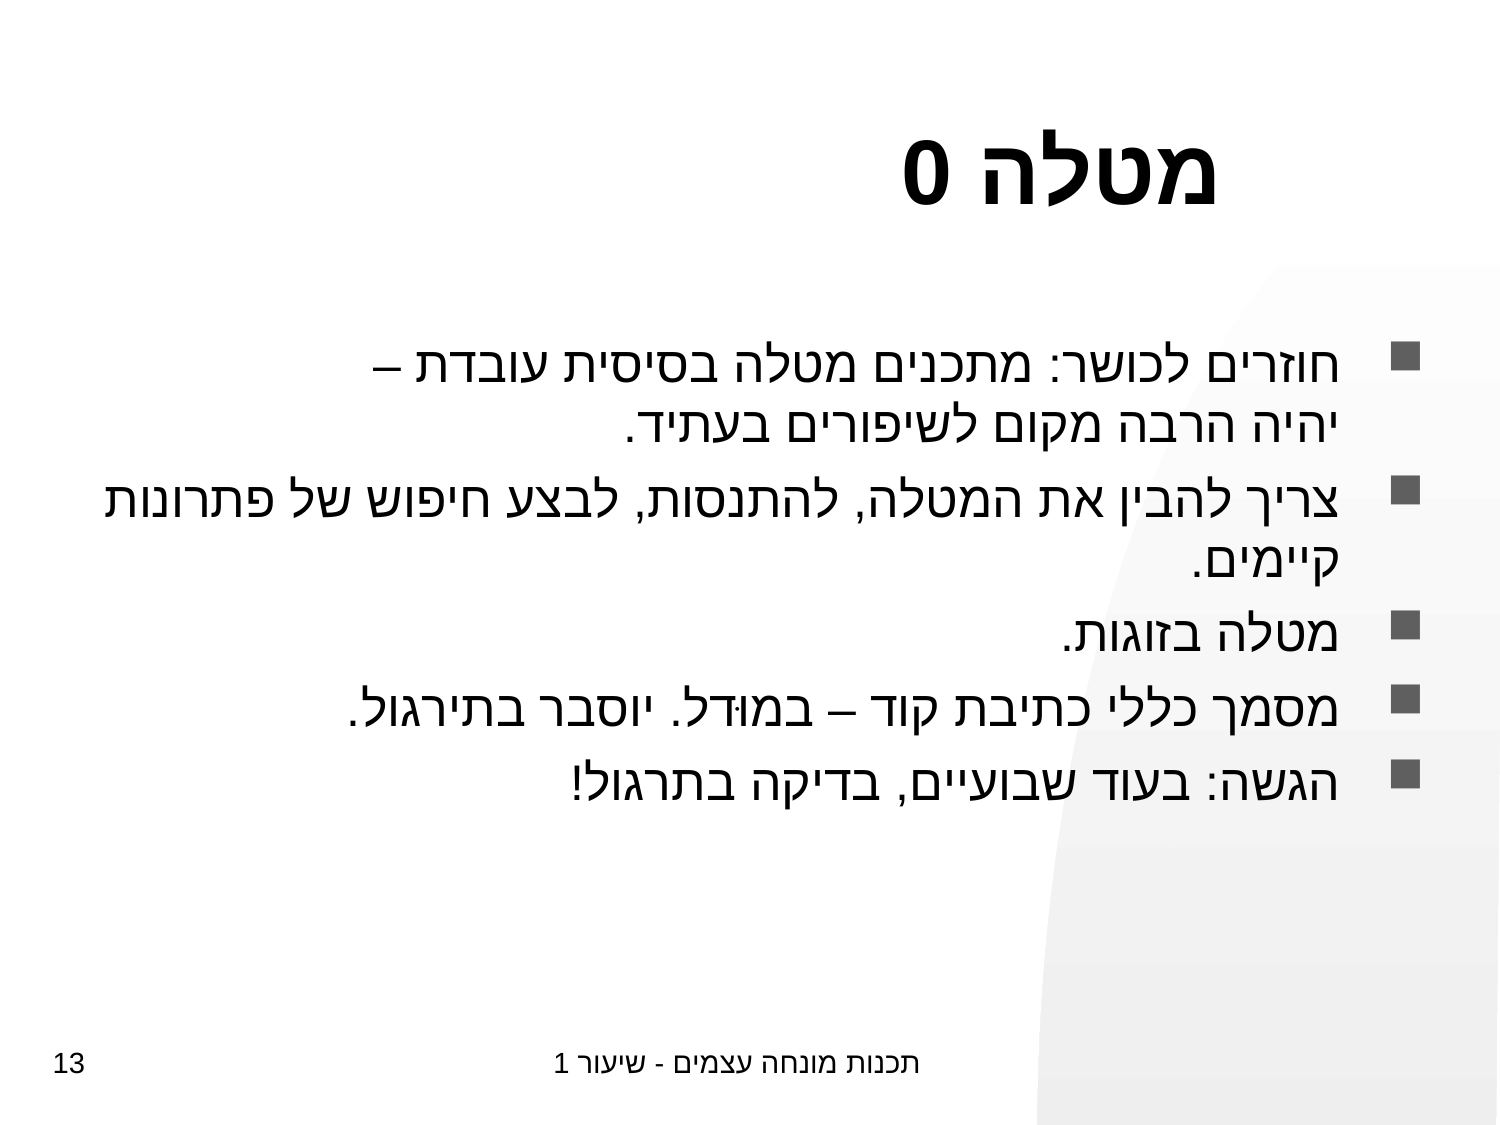

מטלה 0
חוזרים לכושר: מתכנים מטלה בסיסית עובדת –
יהיה הרבה מקום לשיפורים בעתיד‏.
צריך להבין את המטלה, להתנסות, לבצע חיפוש של פתרונות קיימים.
מטלה בזוגות.
מסמך כללי כתיבת קוד – במוּדל. יוסבר בתירגול.
הגשה: בעוד שבועיים, בדיקה בתרגול!
תכנות מונחה עצמים - שיעור 1